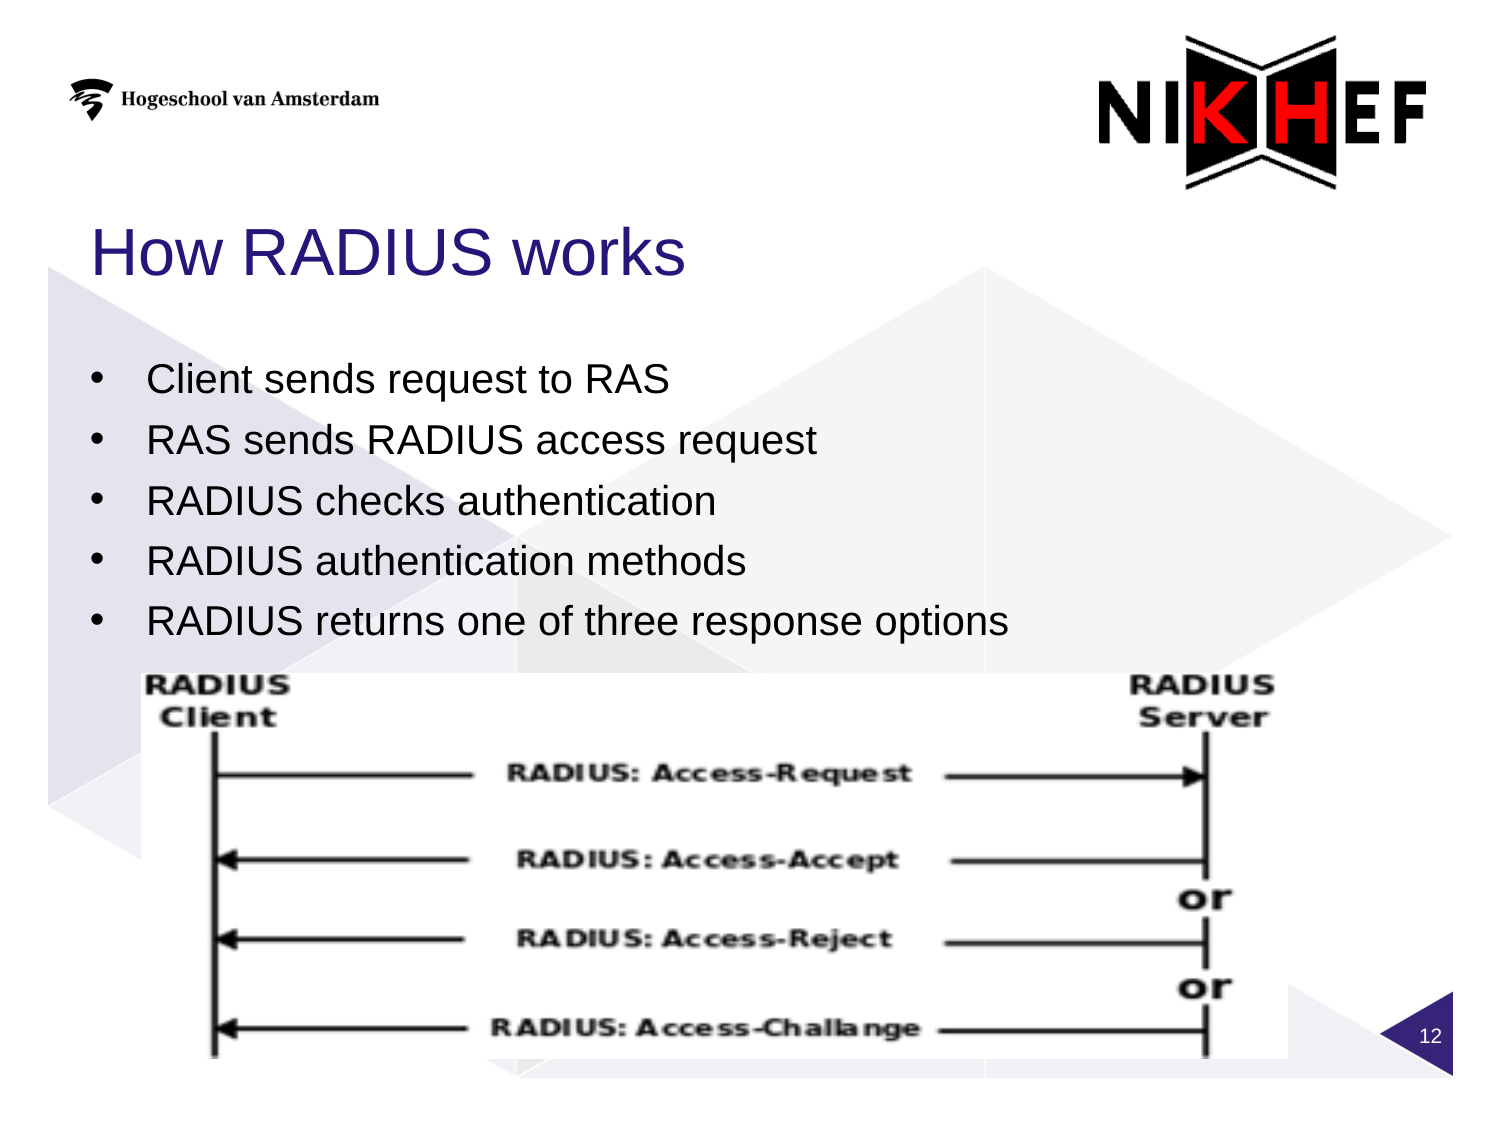

# How RADIUS works
Client sends request to RAS
RAS sends RADIUS access request
RADIUS checks authentication
RADIUS authentication methods
RADIUS returns one of three response options